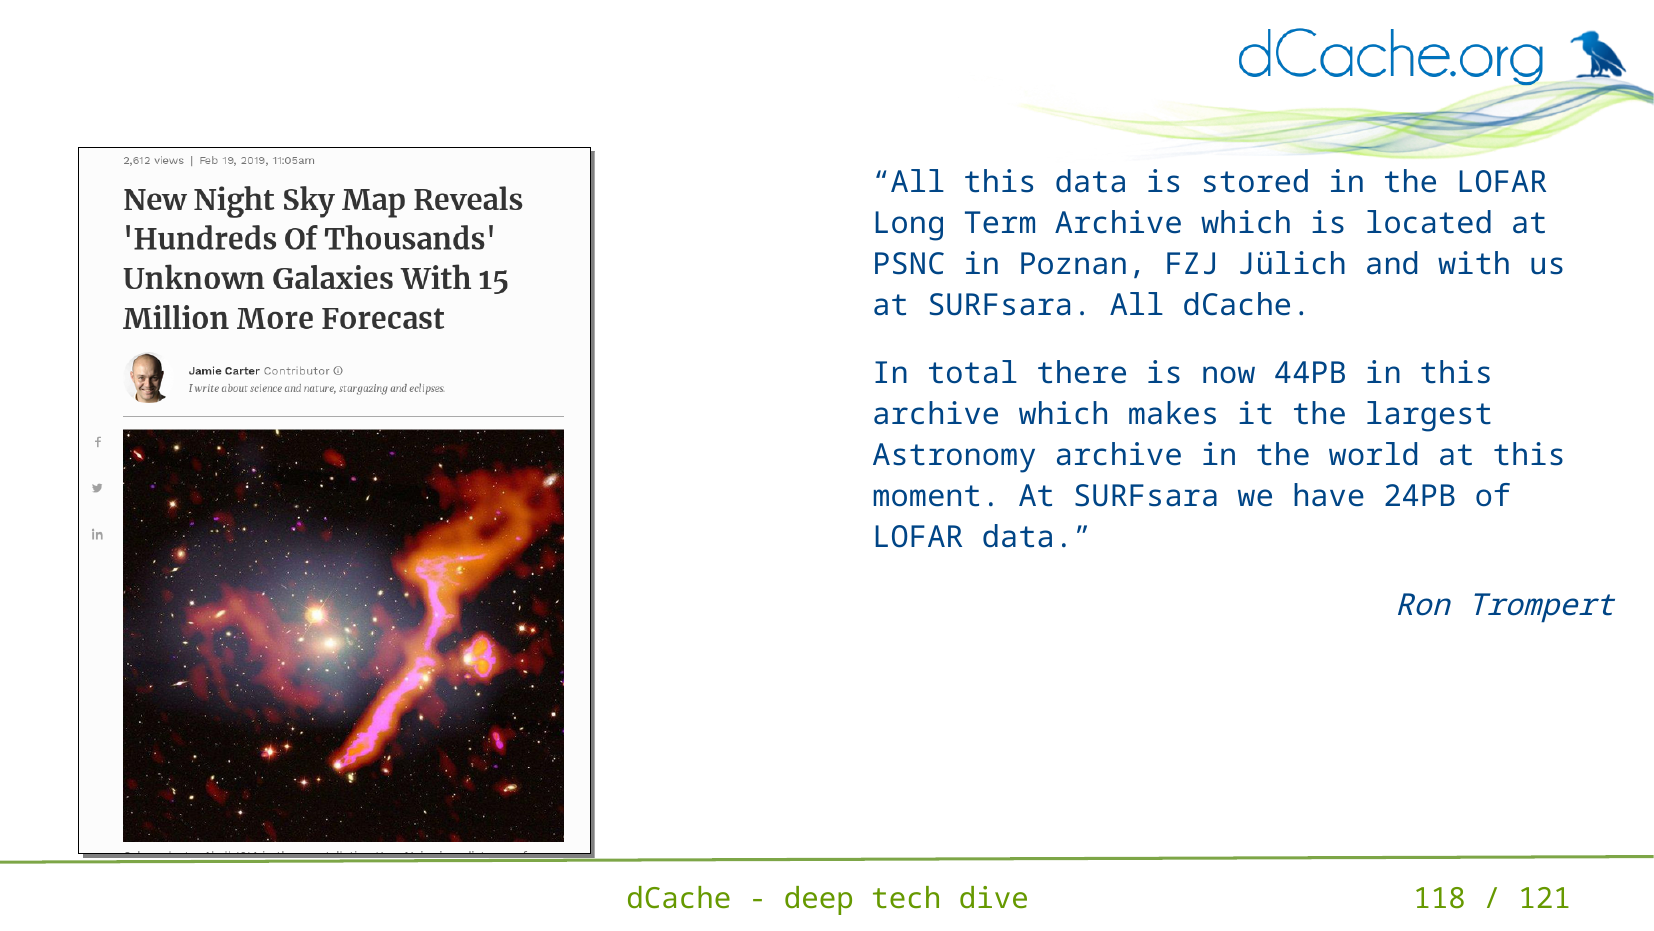

#
“All this data is stored in the LOFAR Long Term Archive which is located at PSNC in Poznan, FZJ Jülich and with us at SURFsara. All dCache.
In total there is now 44PB in this archive which makes it the largest Astronomy archive in the world at this moment. At SURFsara we have 24PB of LOFAR data.”
Ron Trompert
dCache - deep tech dive
118